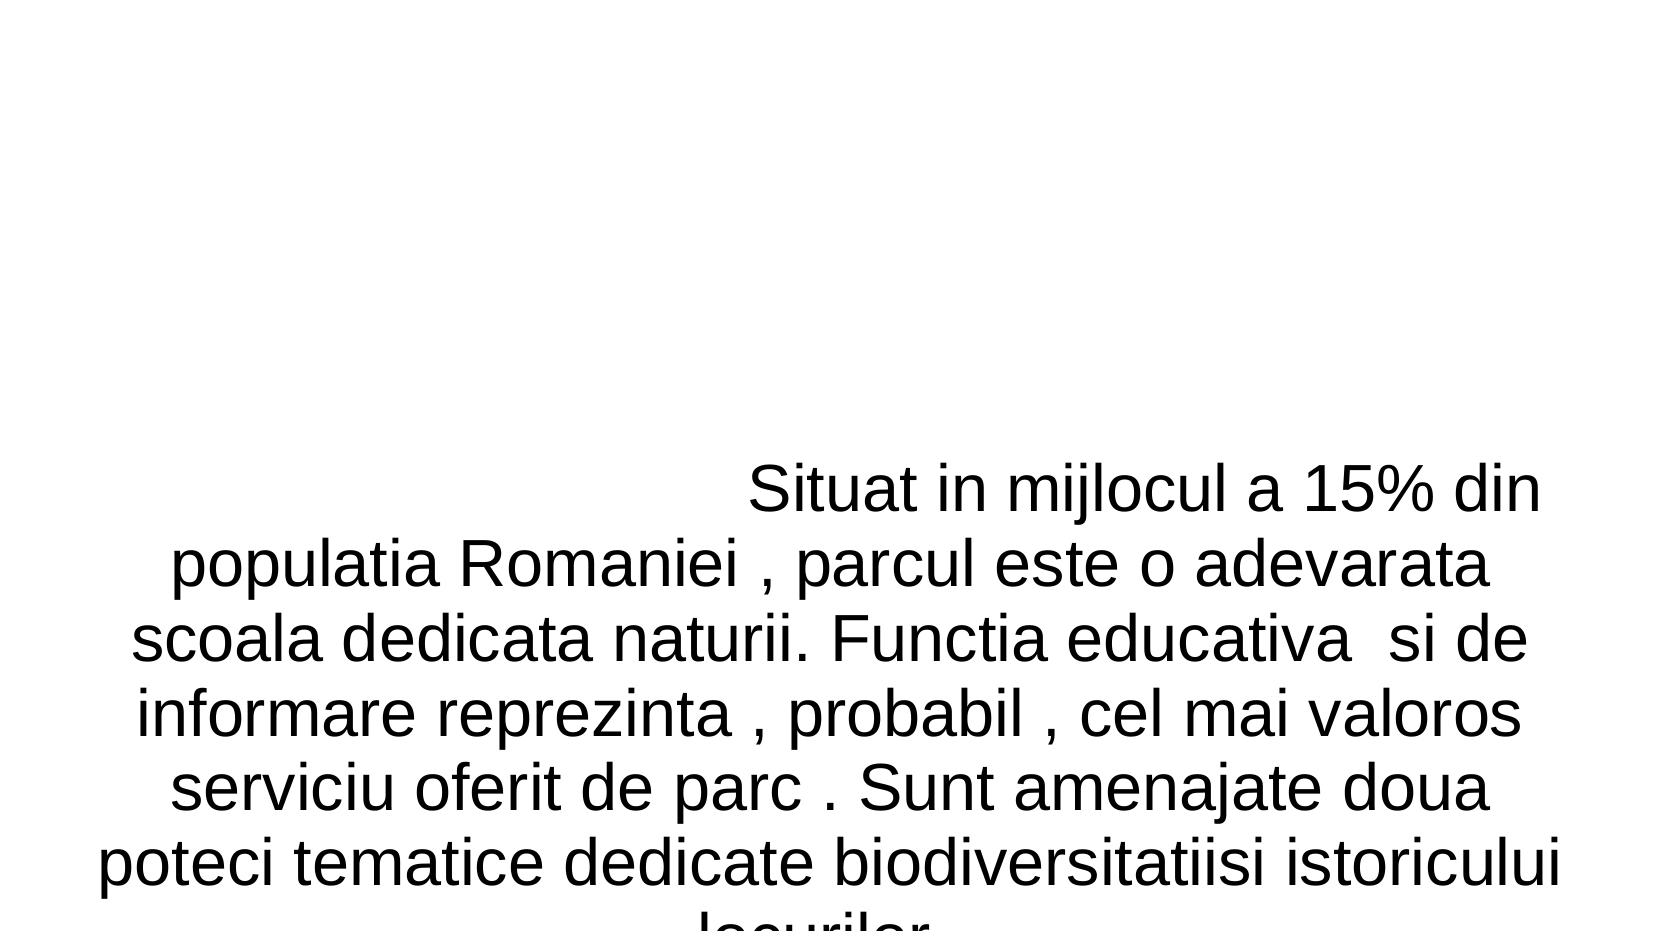

Situat in mijlocul a 15% din populatia Romaniei , parcul este o adevarata scoala dedicata naturii. Functia educativa si de informare reprezinta , probabil , cel mai valoros serviciu oferit de parc . Sunt amenajate doua poteci tematice dedicate biodiversitatiisi istoricului locurilor.
#